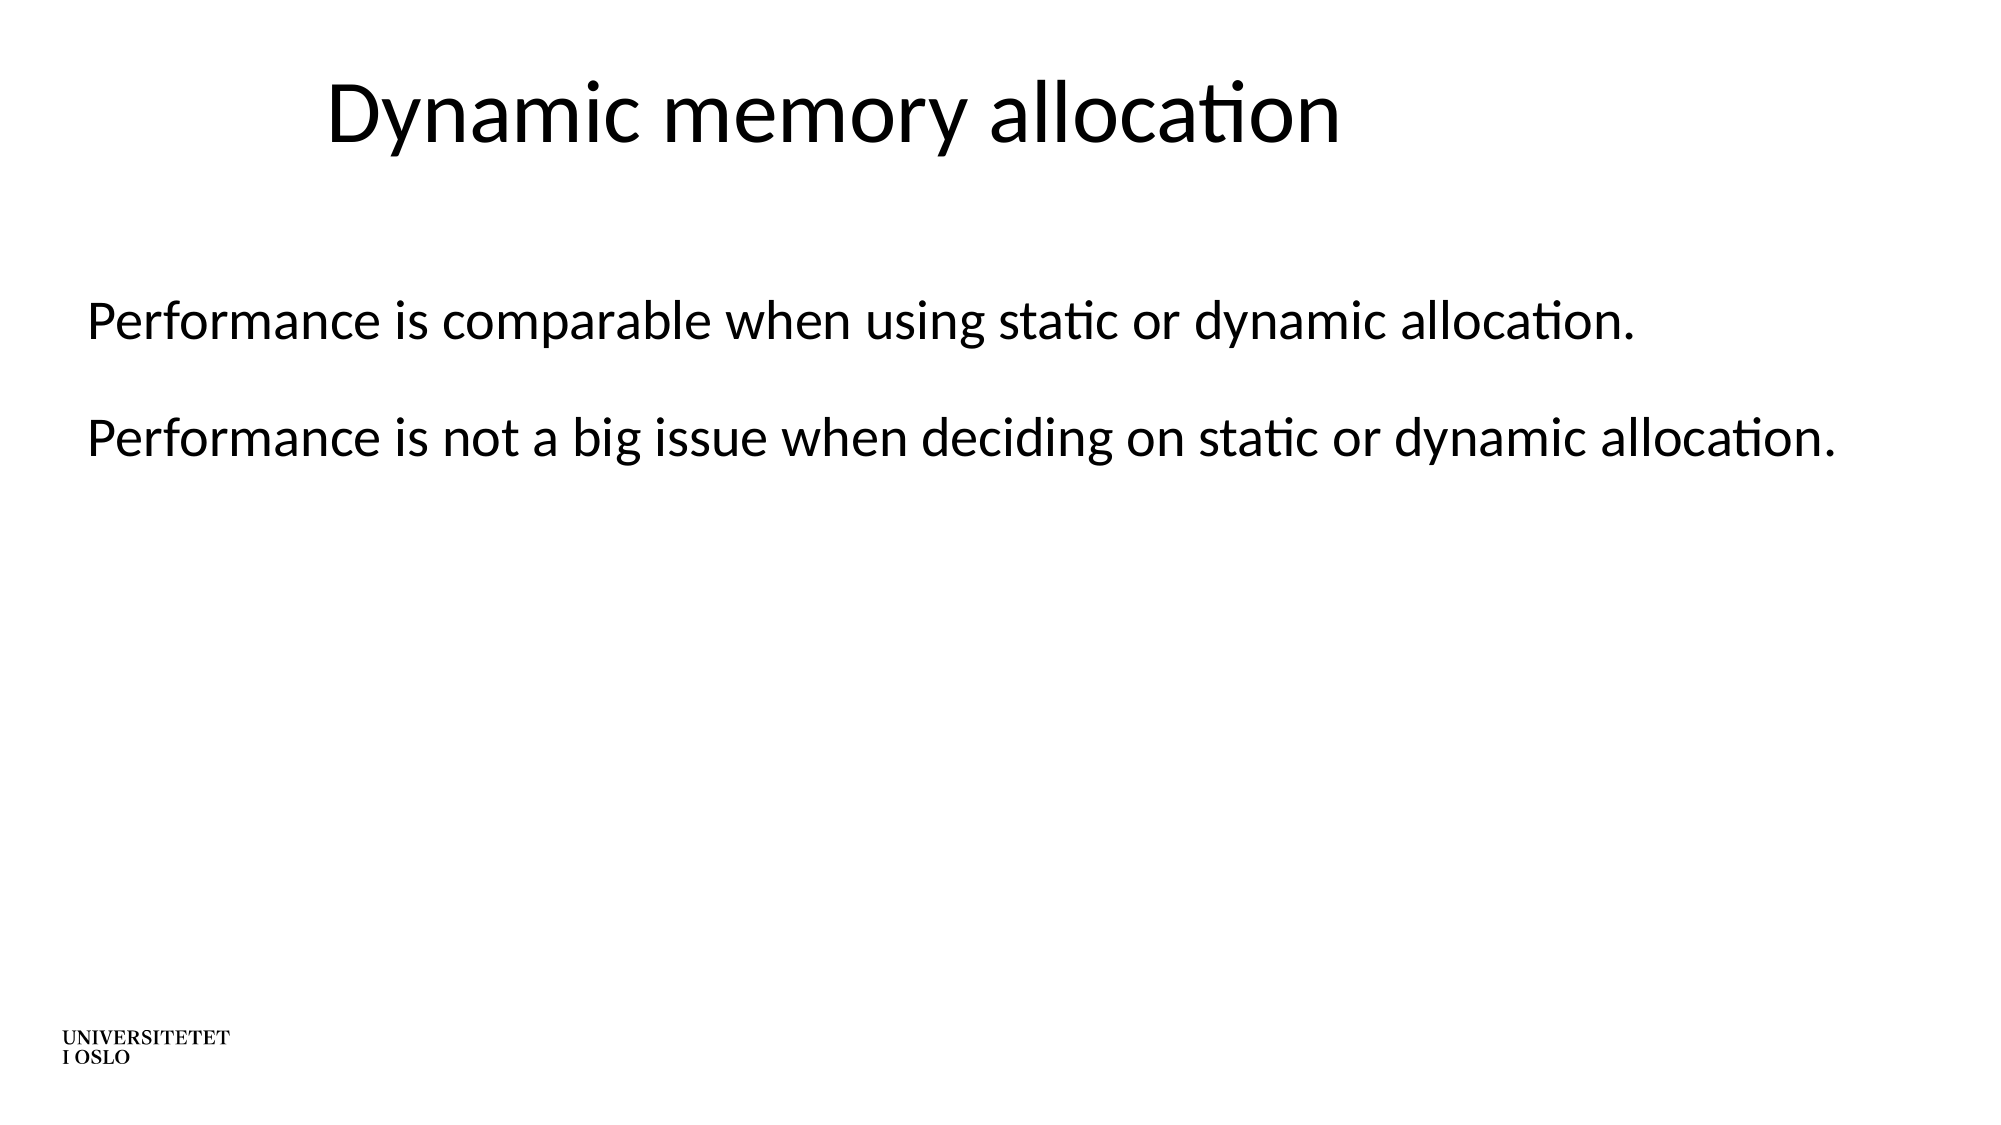

Dynamic memory allocation
Performance is comparable when using static or dynamic allocation.
Performance is not a big issue when deciding on static or dynamic allocation.